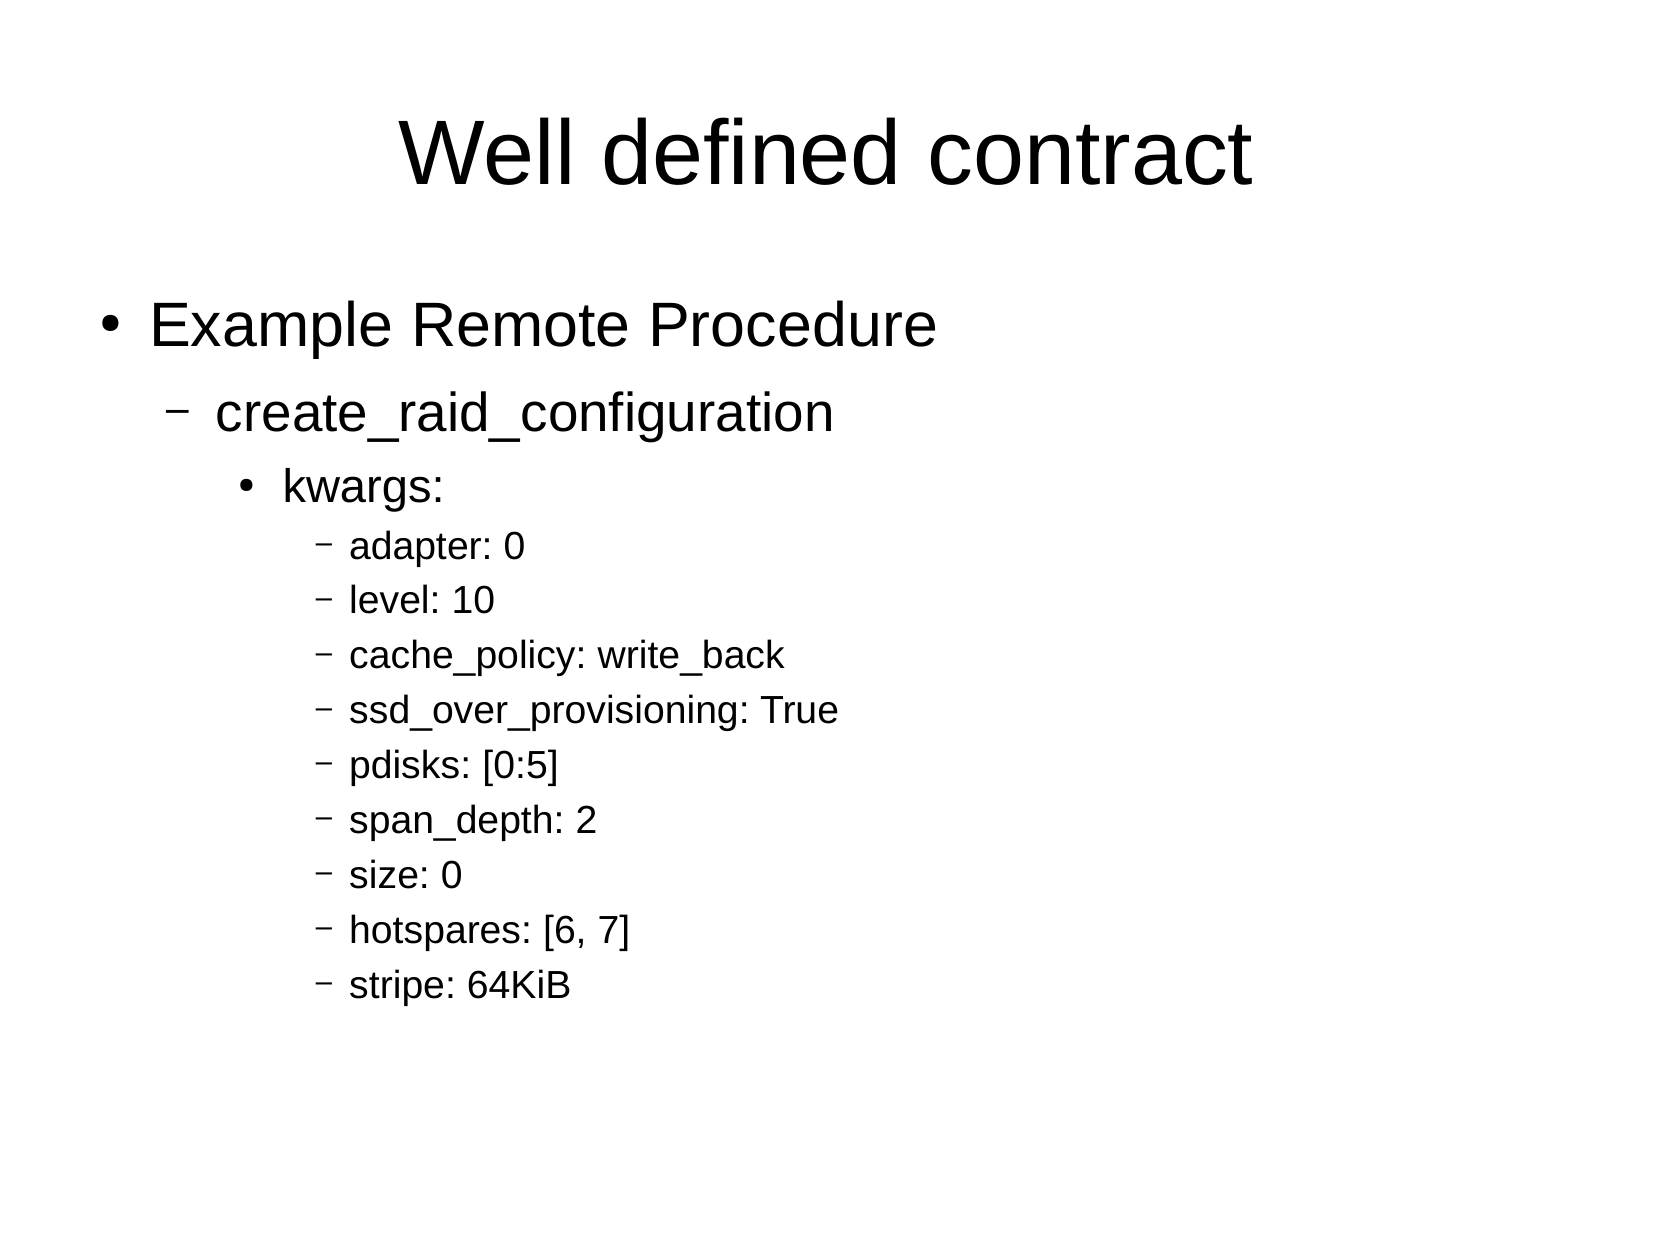

# Well defined contract
Example Remote Procedure
create_raid_configuration
kwargs:
adapter: 0
level: 10
cache_policy: write_back
ssd_over_provisioning: True
pdisks: [0:5]
span_depth: 2
size: 0
hotspares: [6, 7]
stripe: 64KiB